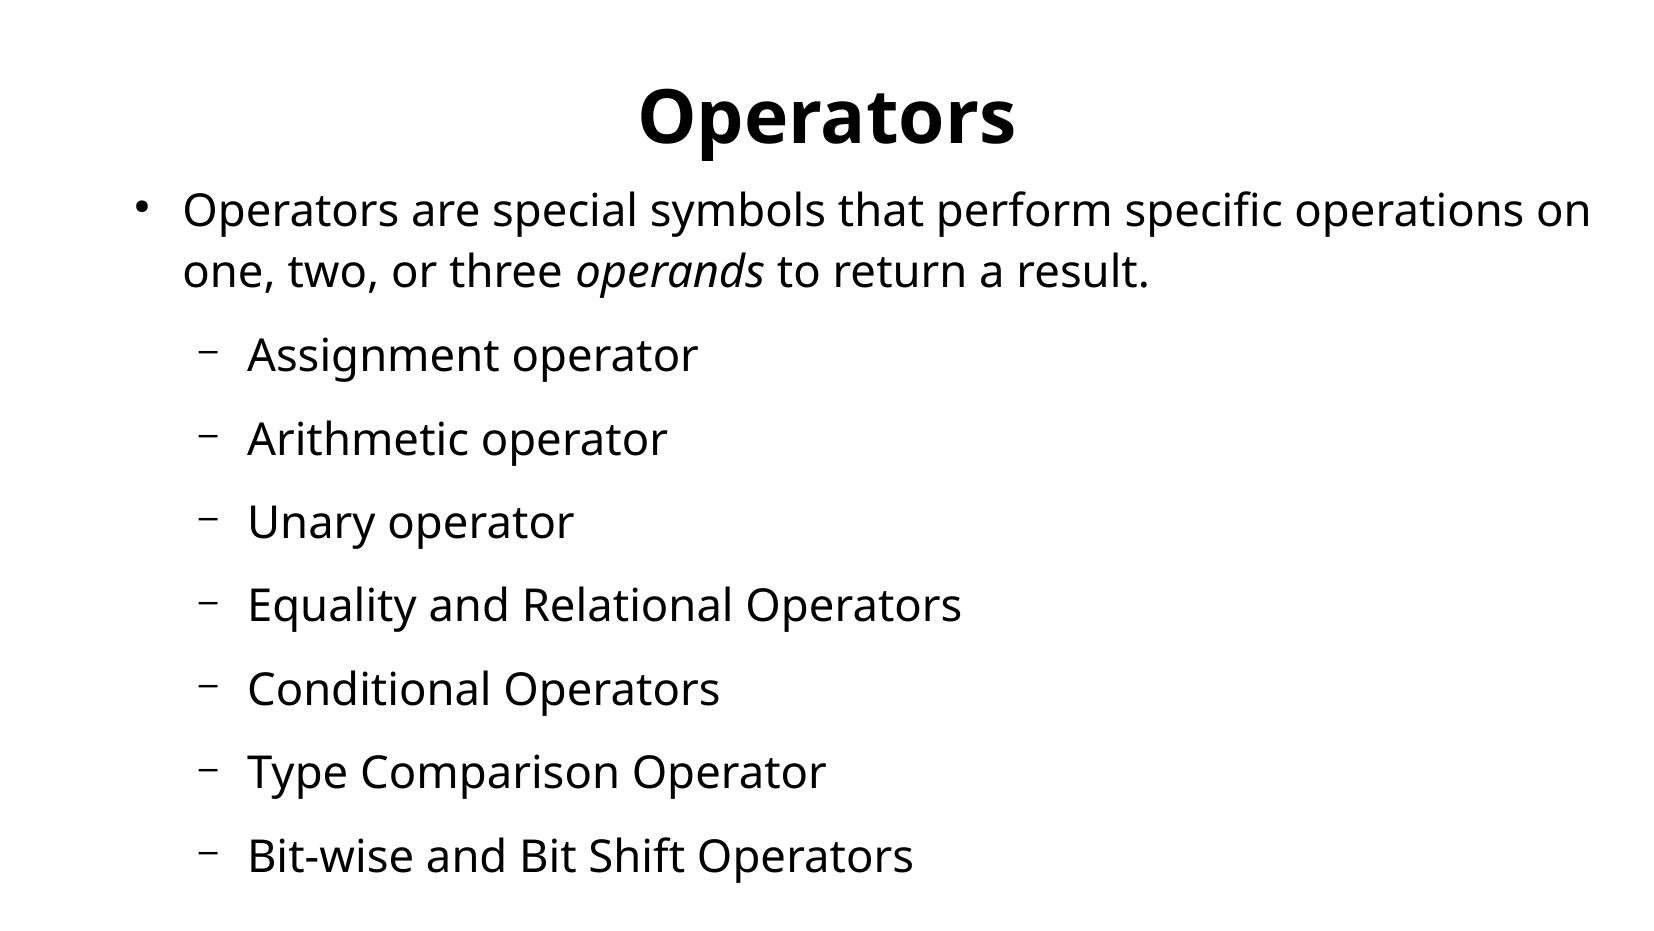

# Operators
Operators are special symbols that perform specific operations on one, two, or three operands to return a result.
Assignment operator
Arithmetic operator
Unary operator
Equality and Relational Operators
Conditional Operators
Type Comparison Operator
Bit-wise and Bit Shift Operators